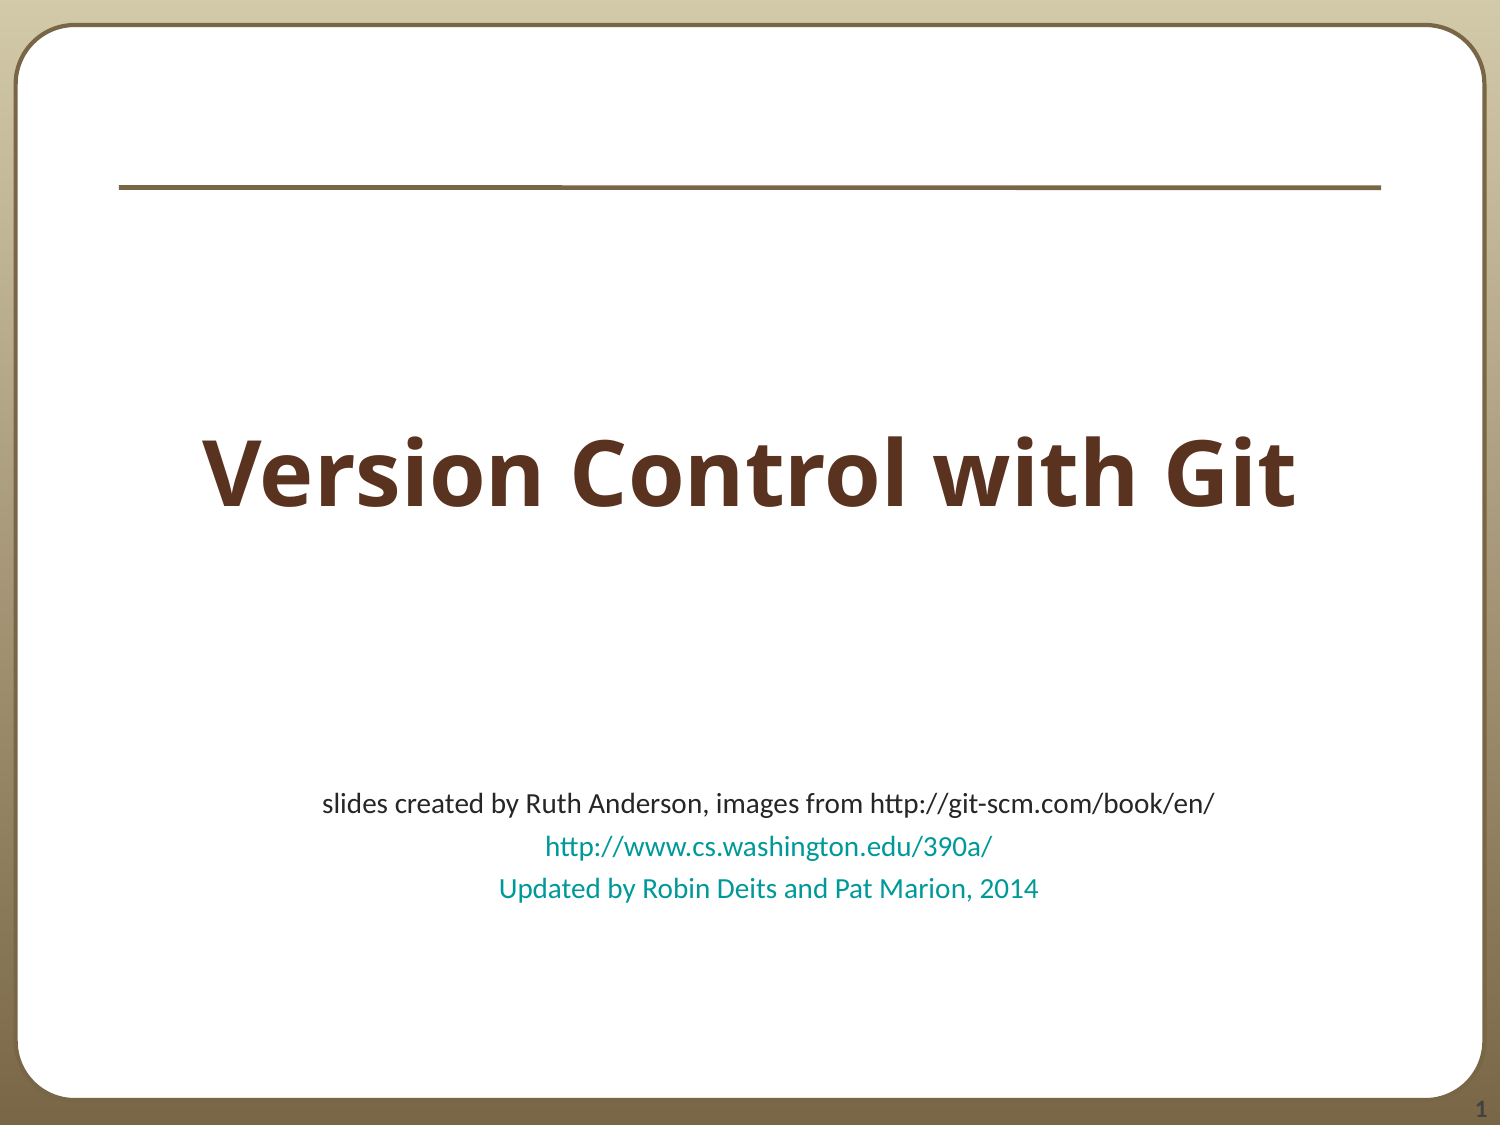

# Version Control with Git
slides created by Ruth Anderson, images from http://git-scm.com/book/en/
http://www.cs.washington.edu/390a/
Updated by Robin Deits and Pat Marion, 2014